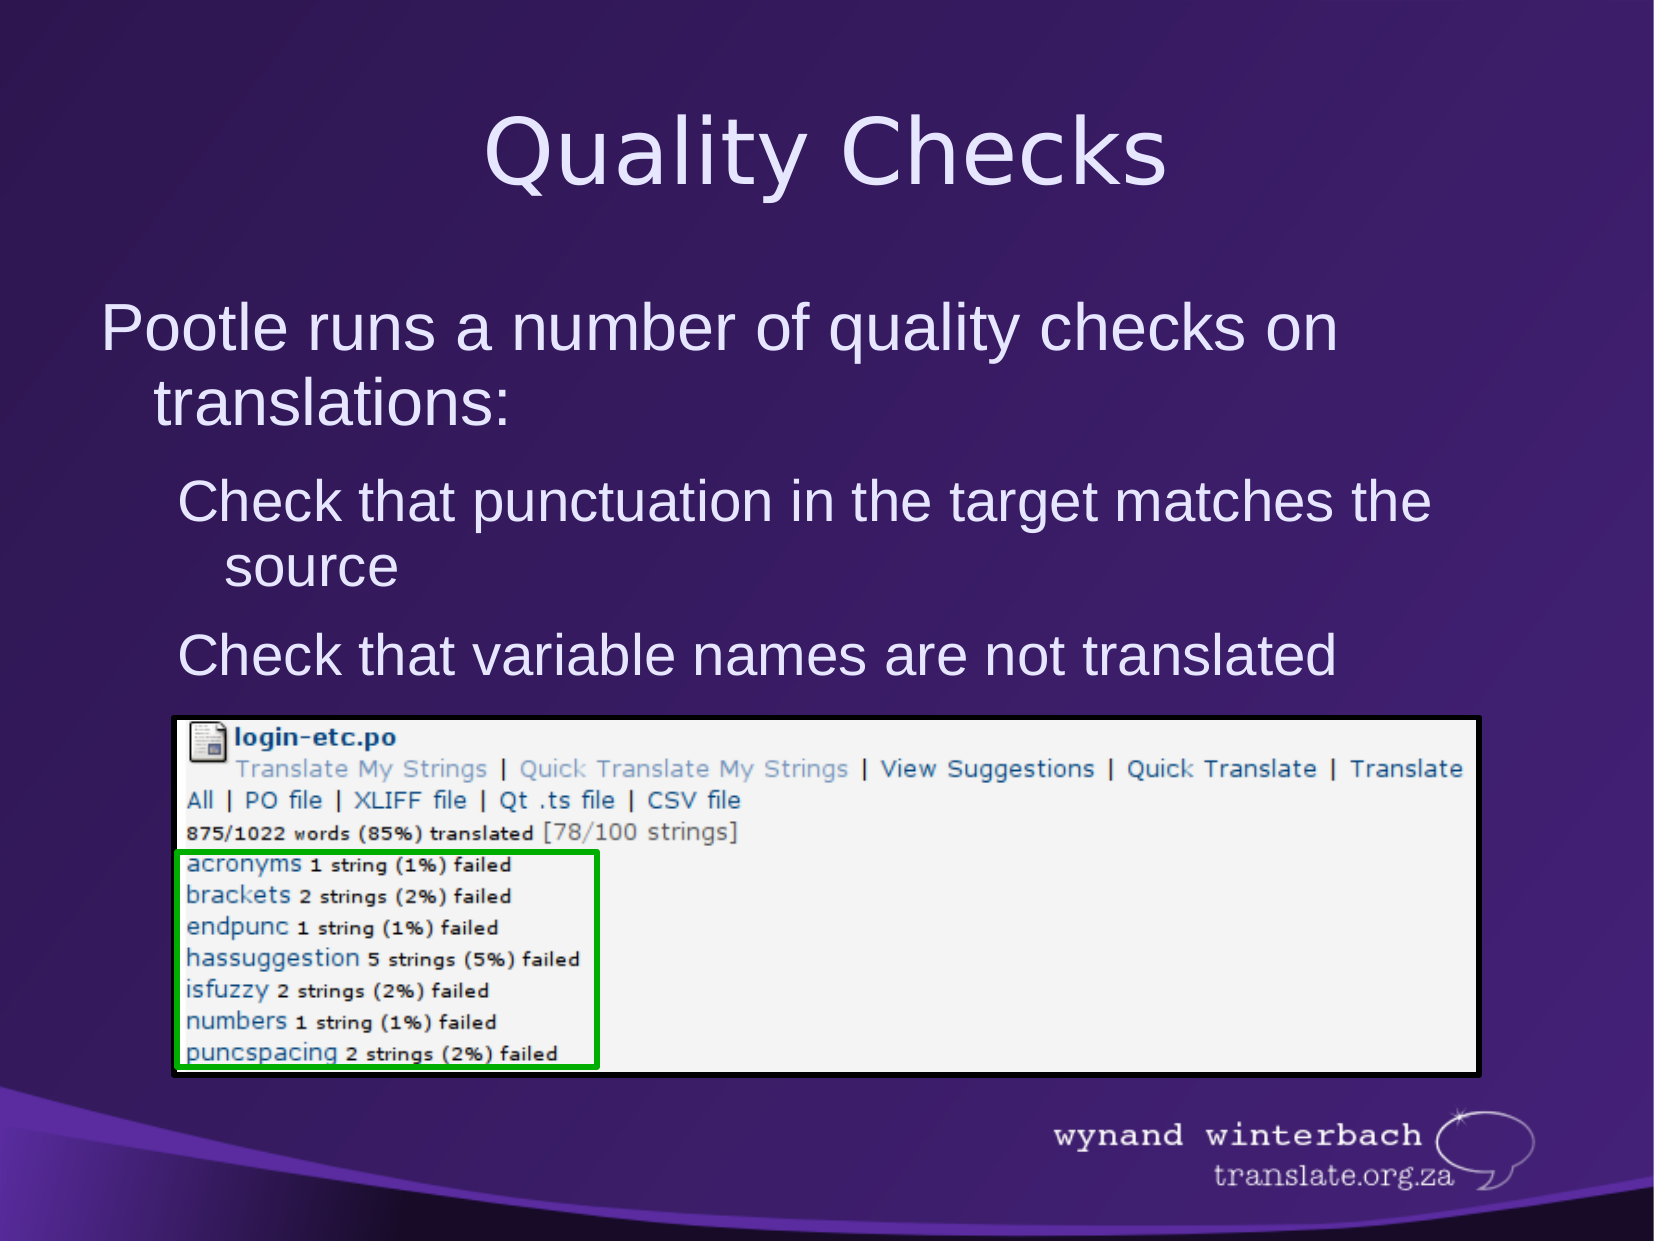

# Quality Checks
Pootle runs a number of quality checks on translations:
Check that punctuation in the target matches the source
Check that variable names are not translated